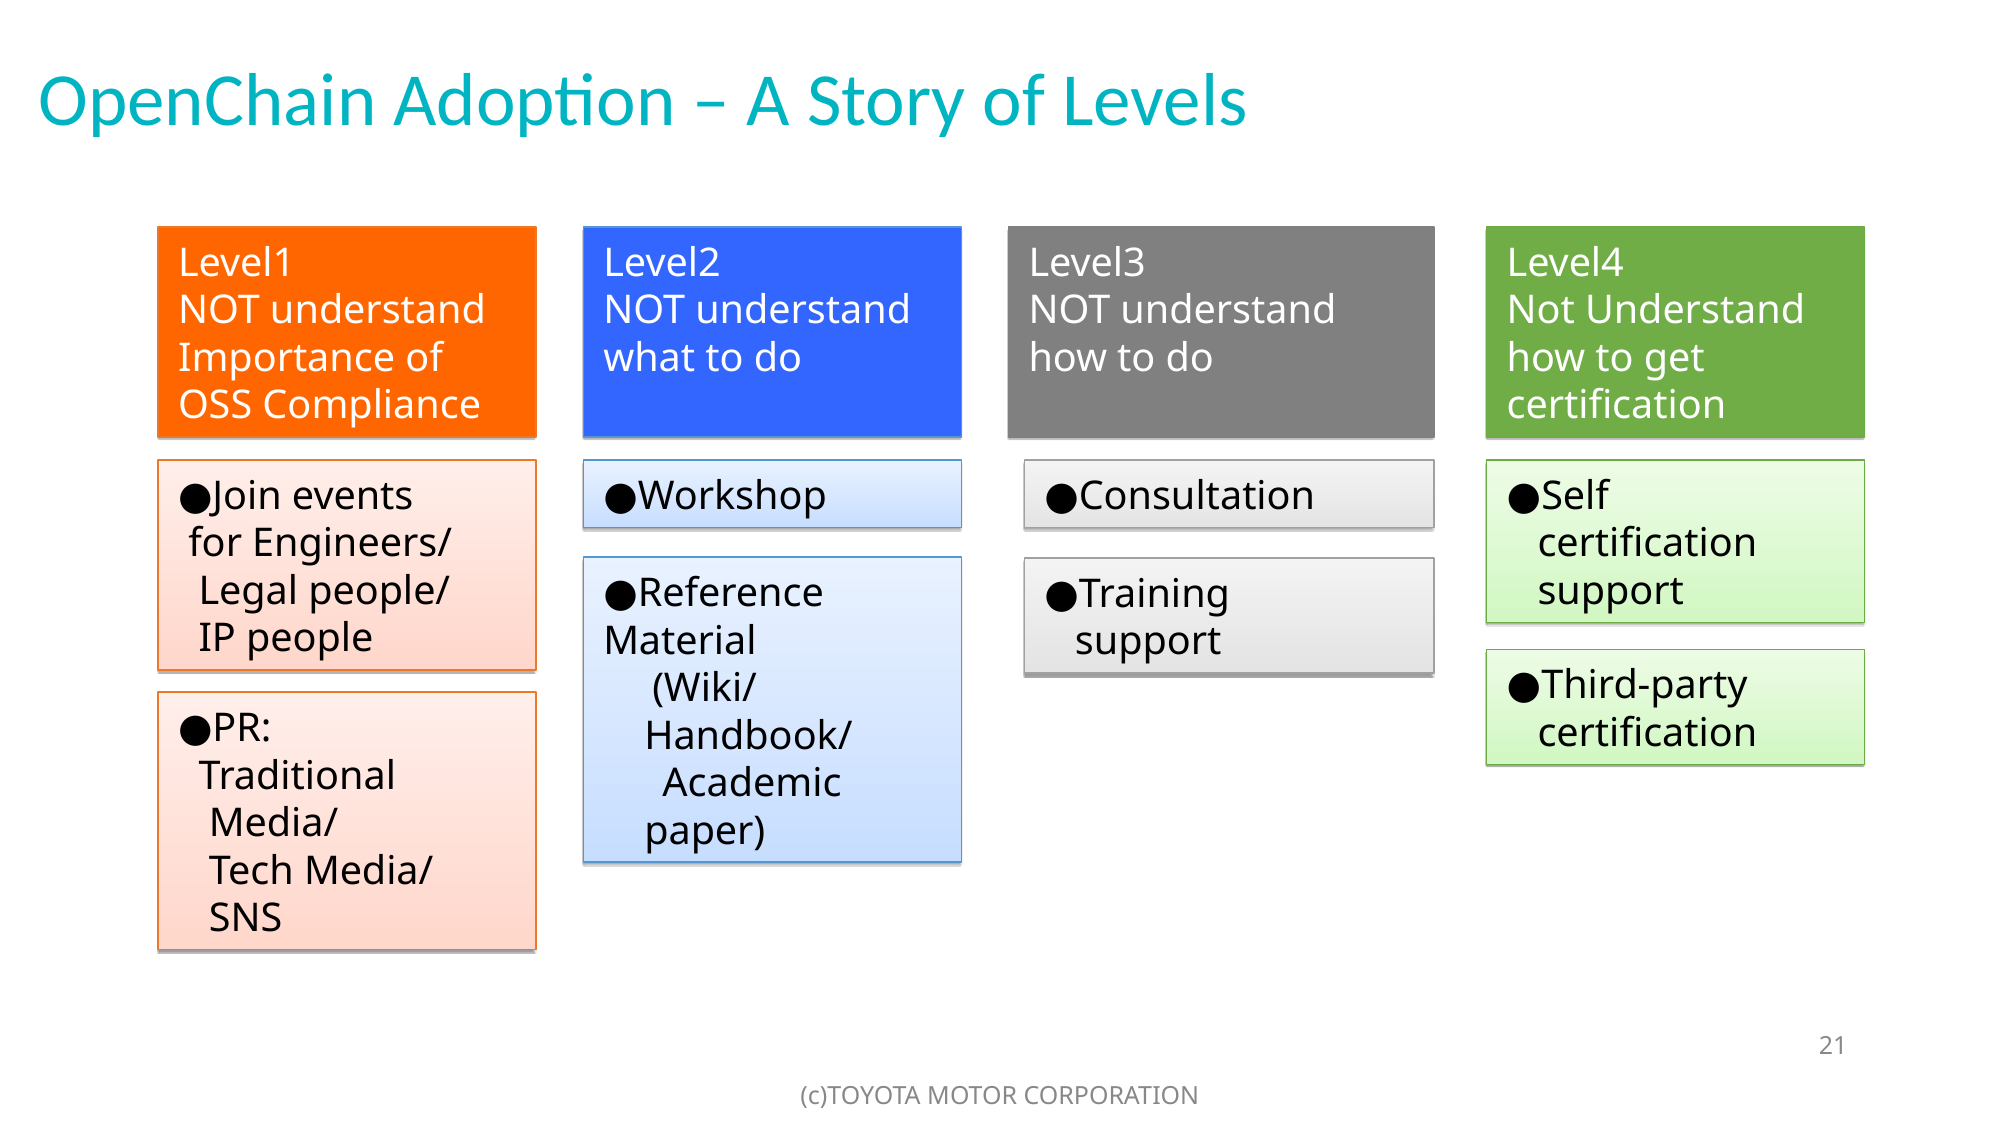

# OpenChain Adoption – A Story of Levels
Level1
NOT understand
Importance of
OSS Compliance
Level2
NOT understand
what to do
Level3
NOT understand
how to do
Level4
Not Understand
how to get
certification
●Join events
 for Engineers/
 Legal people/
 IP people
●Workshop
●Consultation
●Self
 certification
 support
●Reference Material
　(Wiki/
 Handbook/
　 Academic
 paper)
●Training
 support
●Third-party
 certification
●PR:
 Traditional
 Media/
 Tech Media/
 SNS
(c)TOYOTA MOTOR CORPORATION